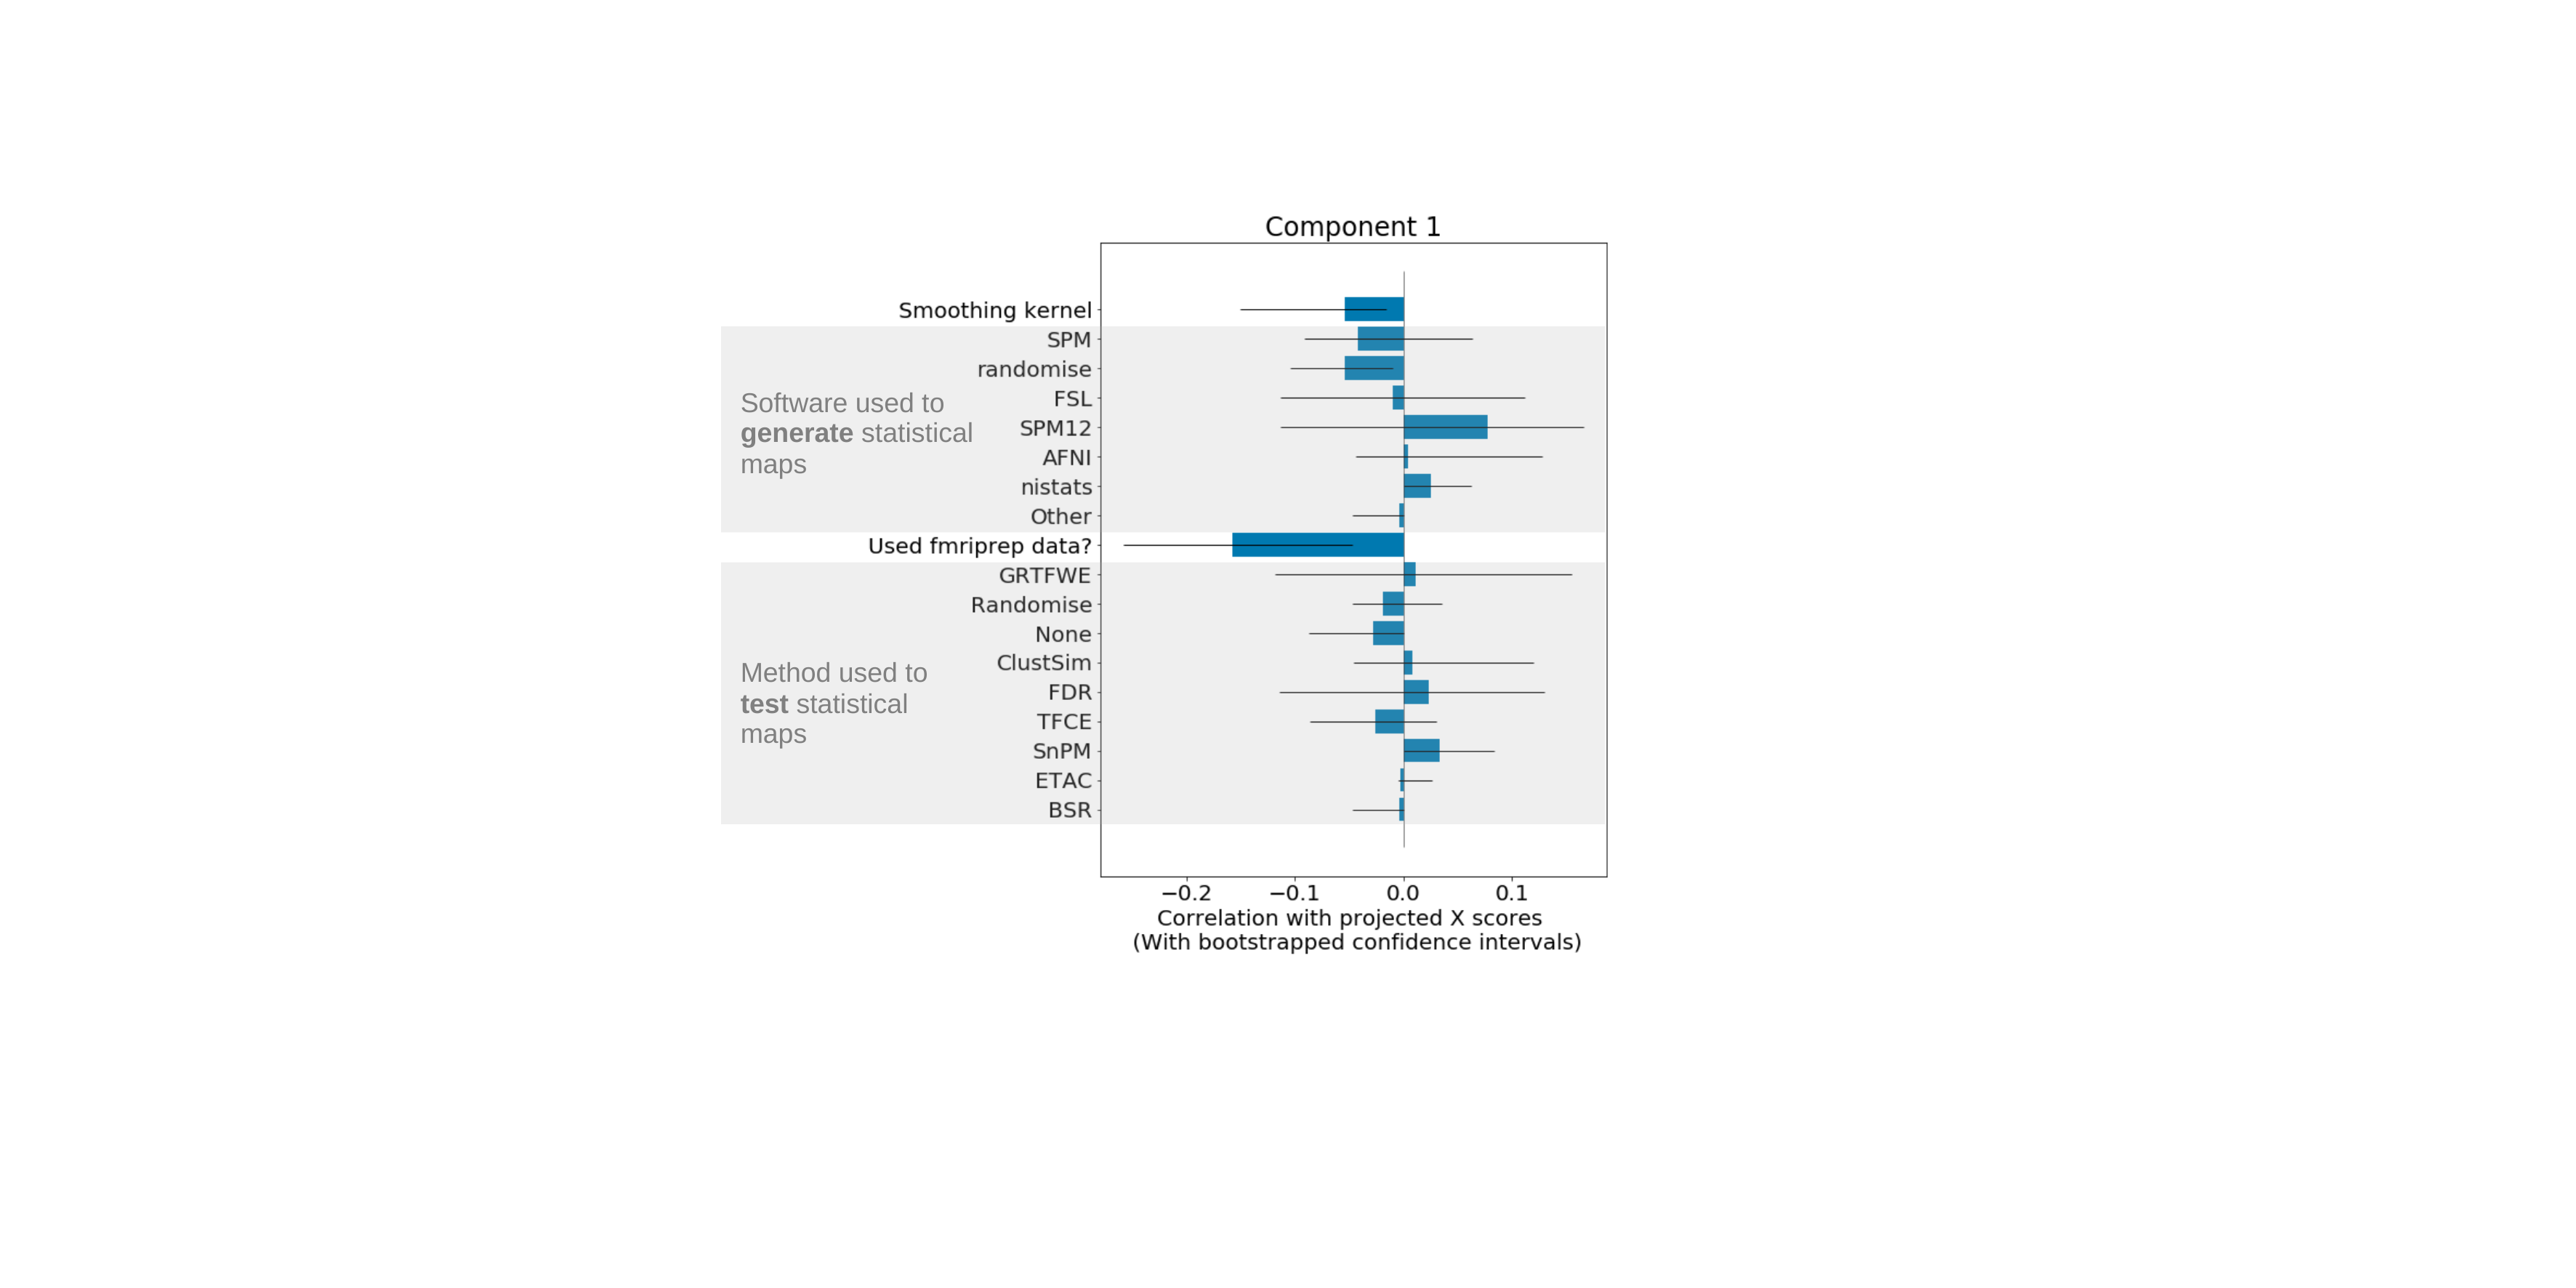

Software used to
generate statistical
maps
Method used to
test statistical
maps